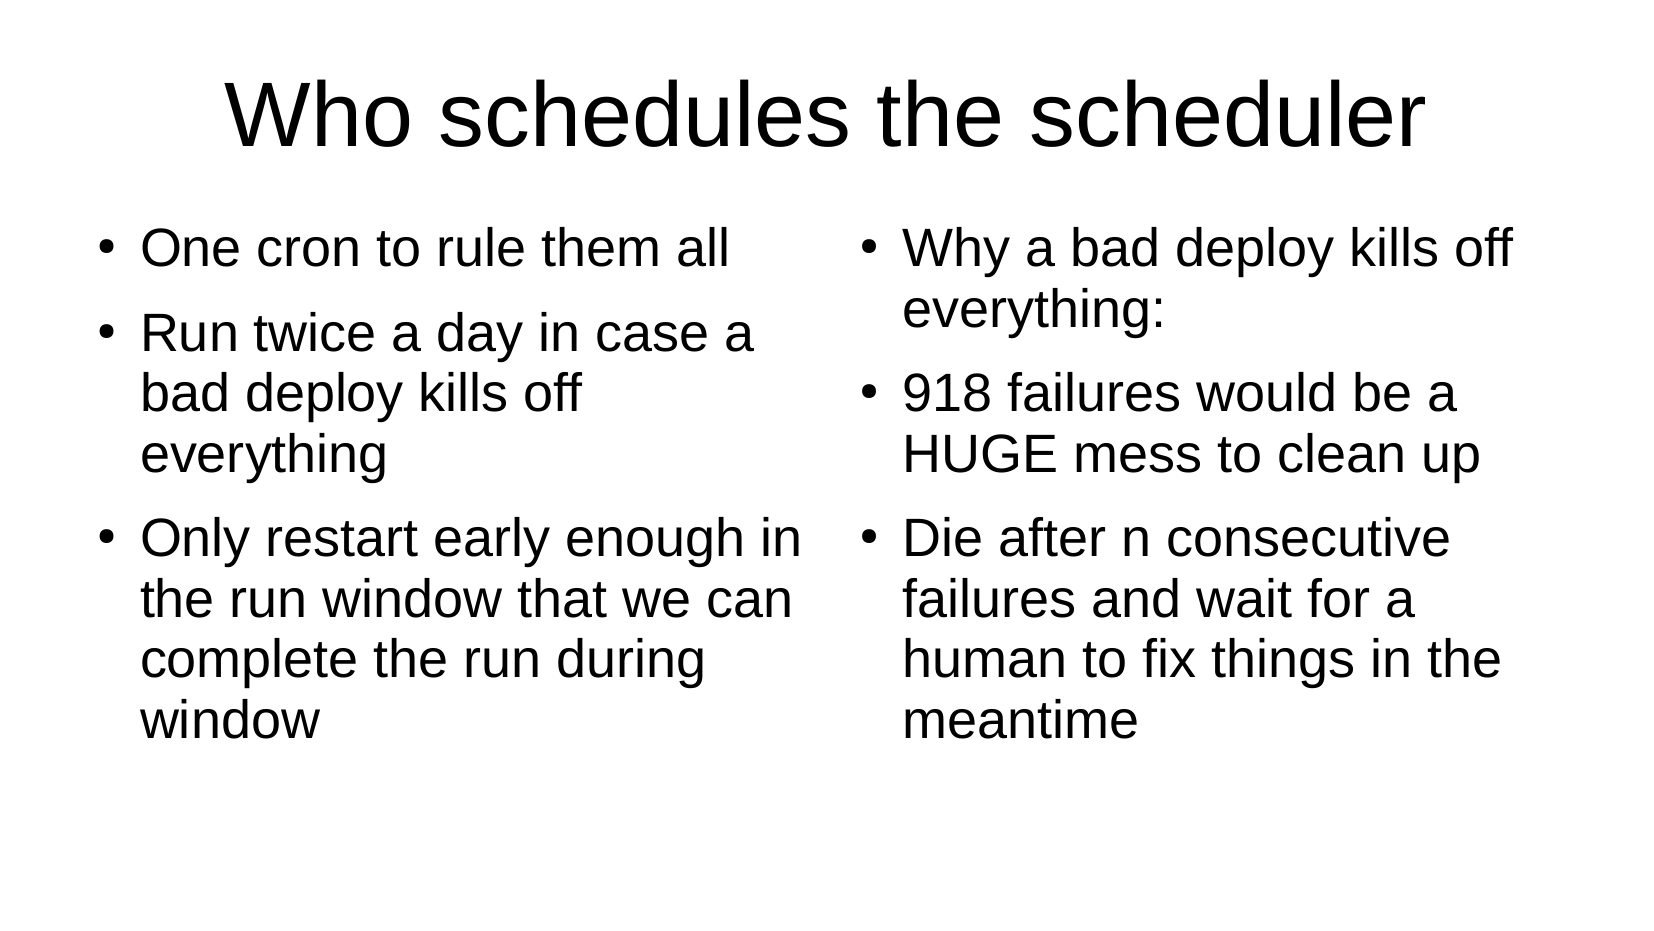

# Who schedules the scheduler
One cron to rule them all
Run twice a day in case a bad deploy kills off everything
Only restart early enough in the run window that we can complete the run during window
Why a bad deploy kills off everything:
918 failures would be a HUGE mess to clean up
Die after n consecutive failures and wait for a human to fix things in the meantime